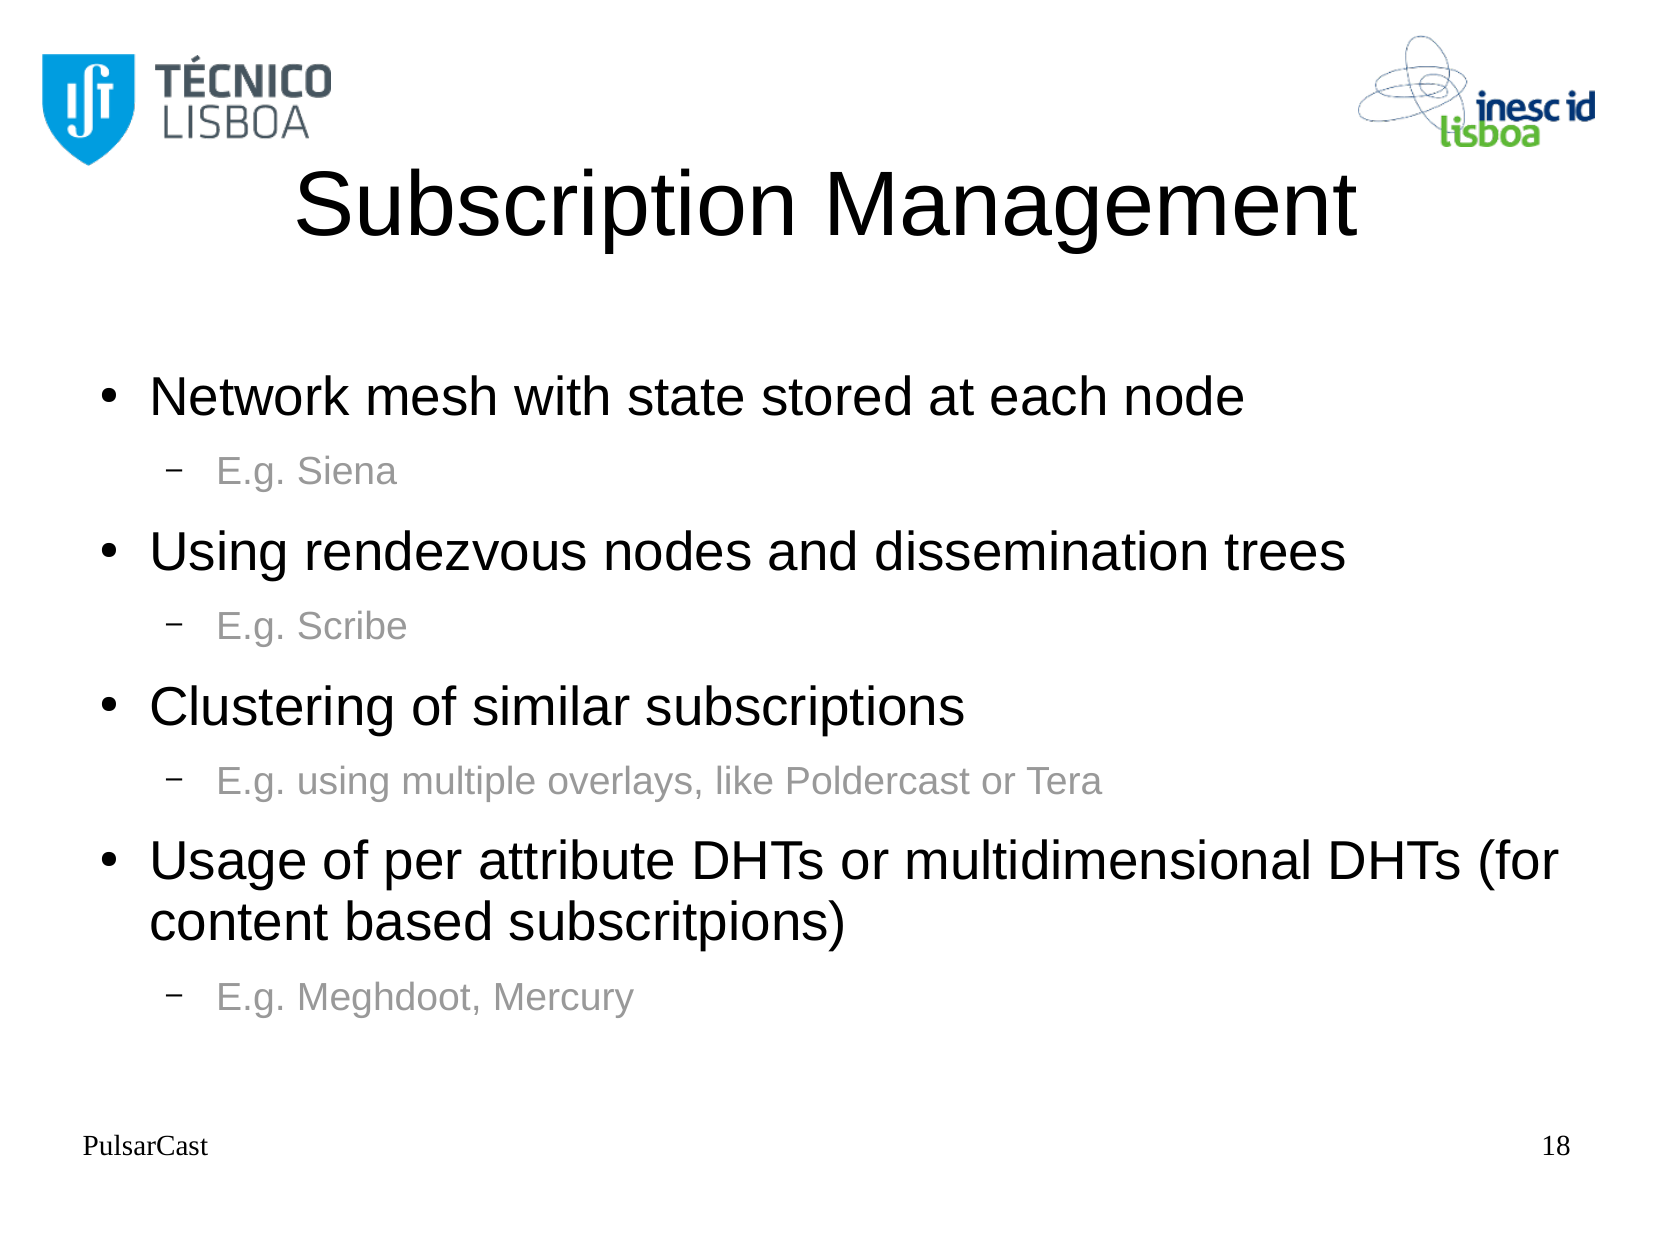

# Subscription Management
Network mesh with state stored at each node
E.g. Siena
Using rendezvous nodes and dissemination trees
E.g. Scribe
Clustering of similar subscriptions
E.g. using multiple overlays, like Poldercast or Tera
Usage of per attribute DHTs or multidimensional DHTs (for content based subscritpions)
E.g. Meghdoot, Mercury
PulsarCast
18